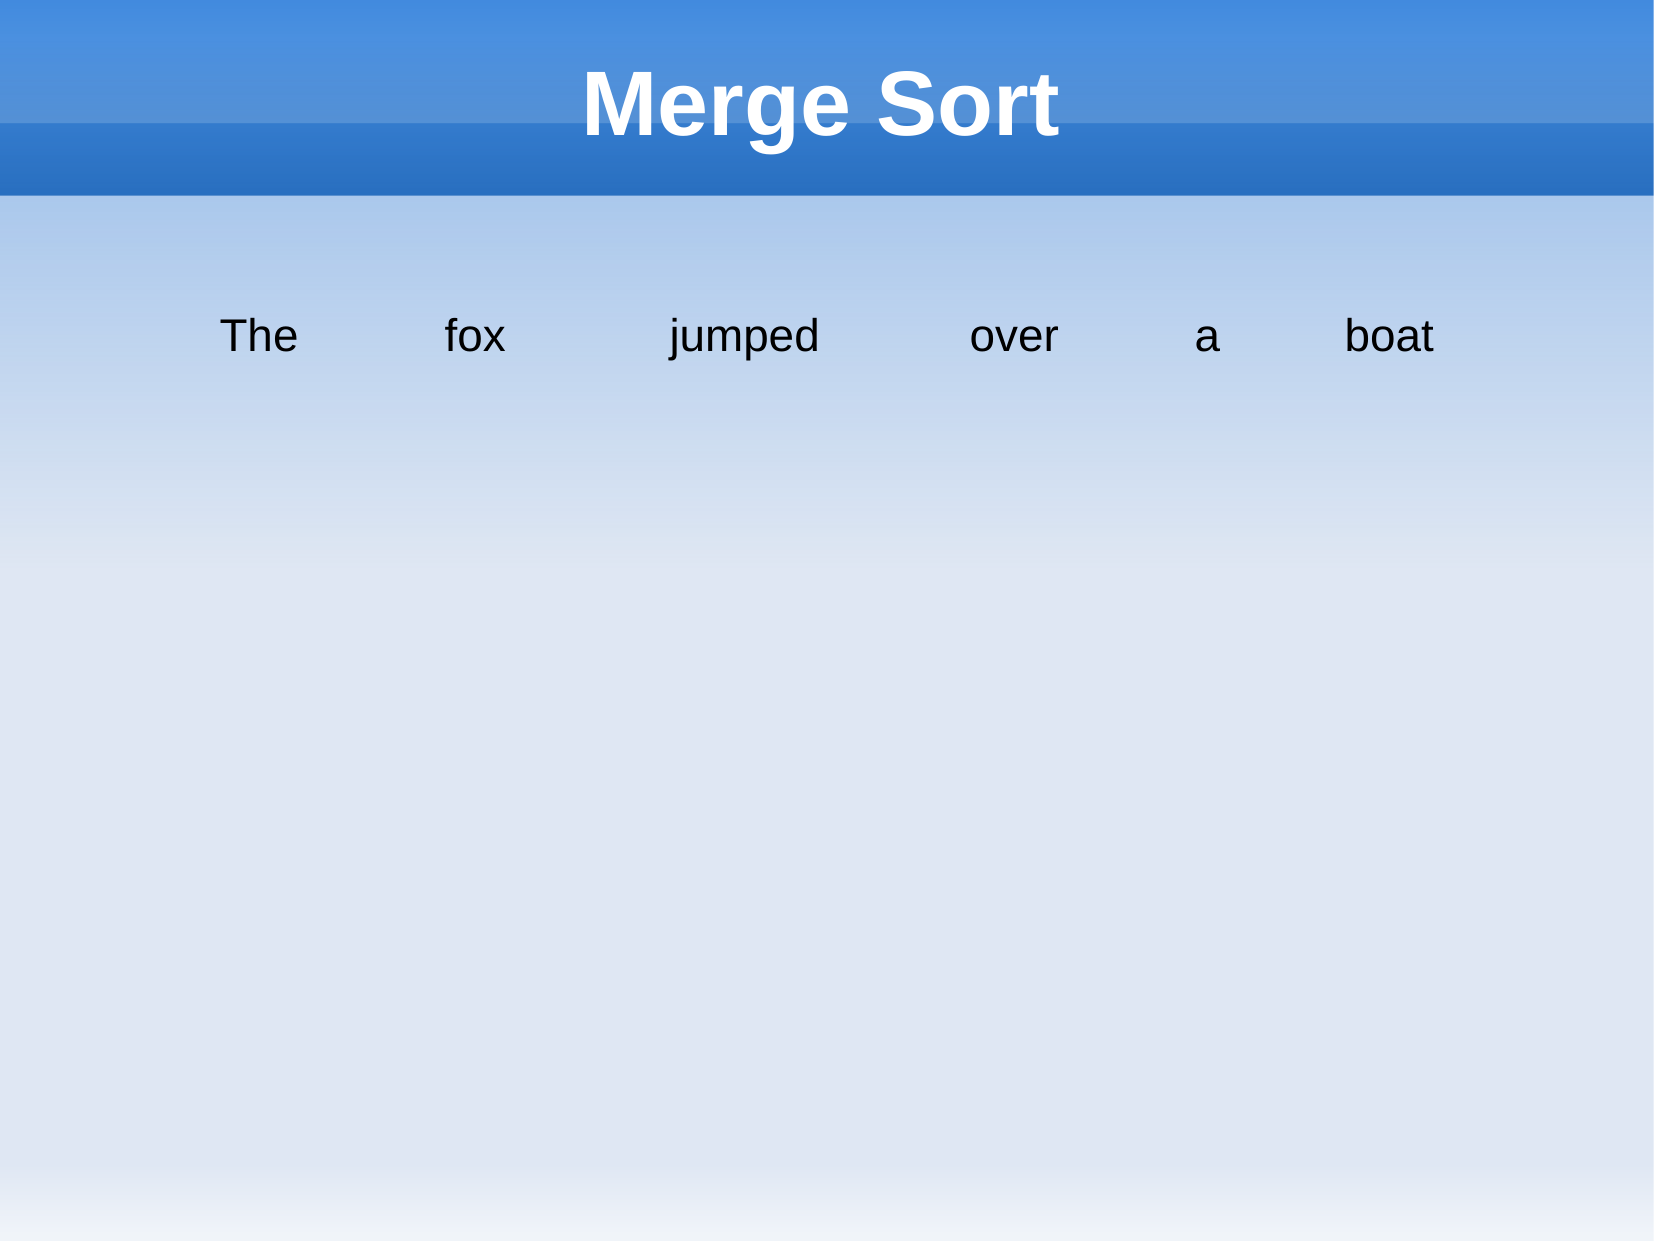

# Merge Sort
The		fox			jumped		over		a		boat